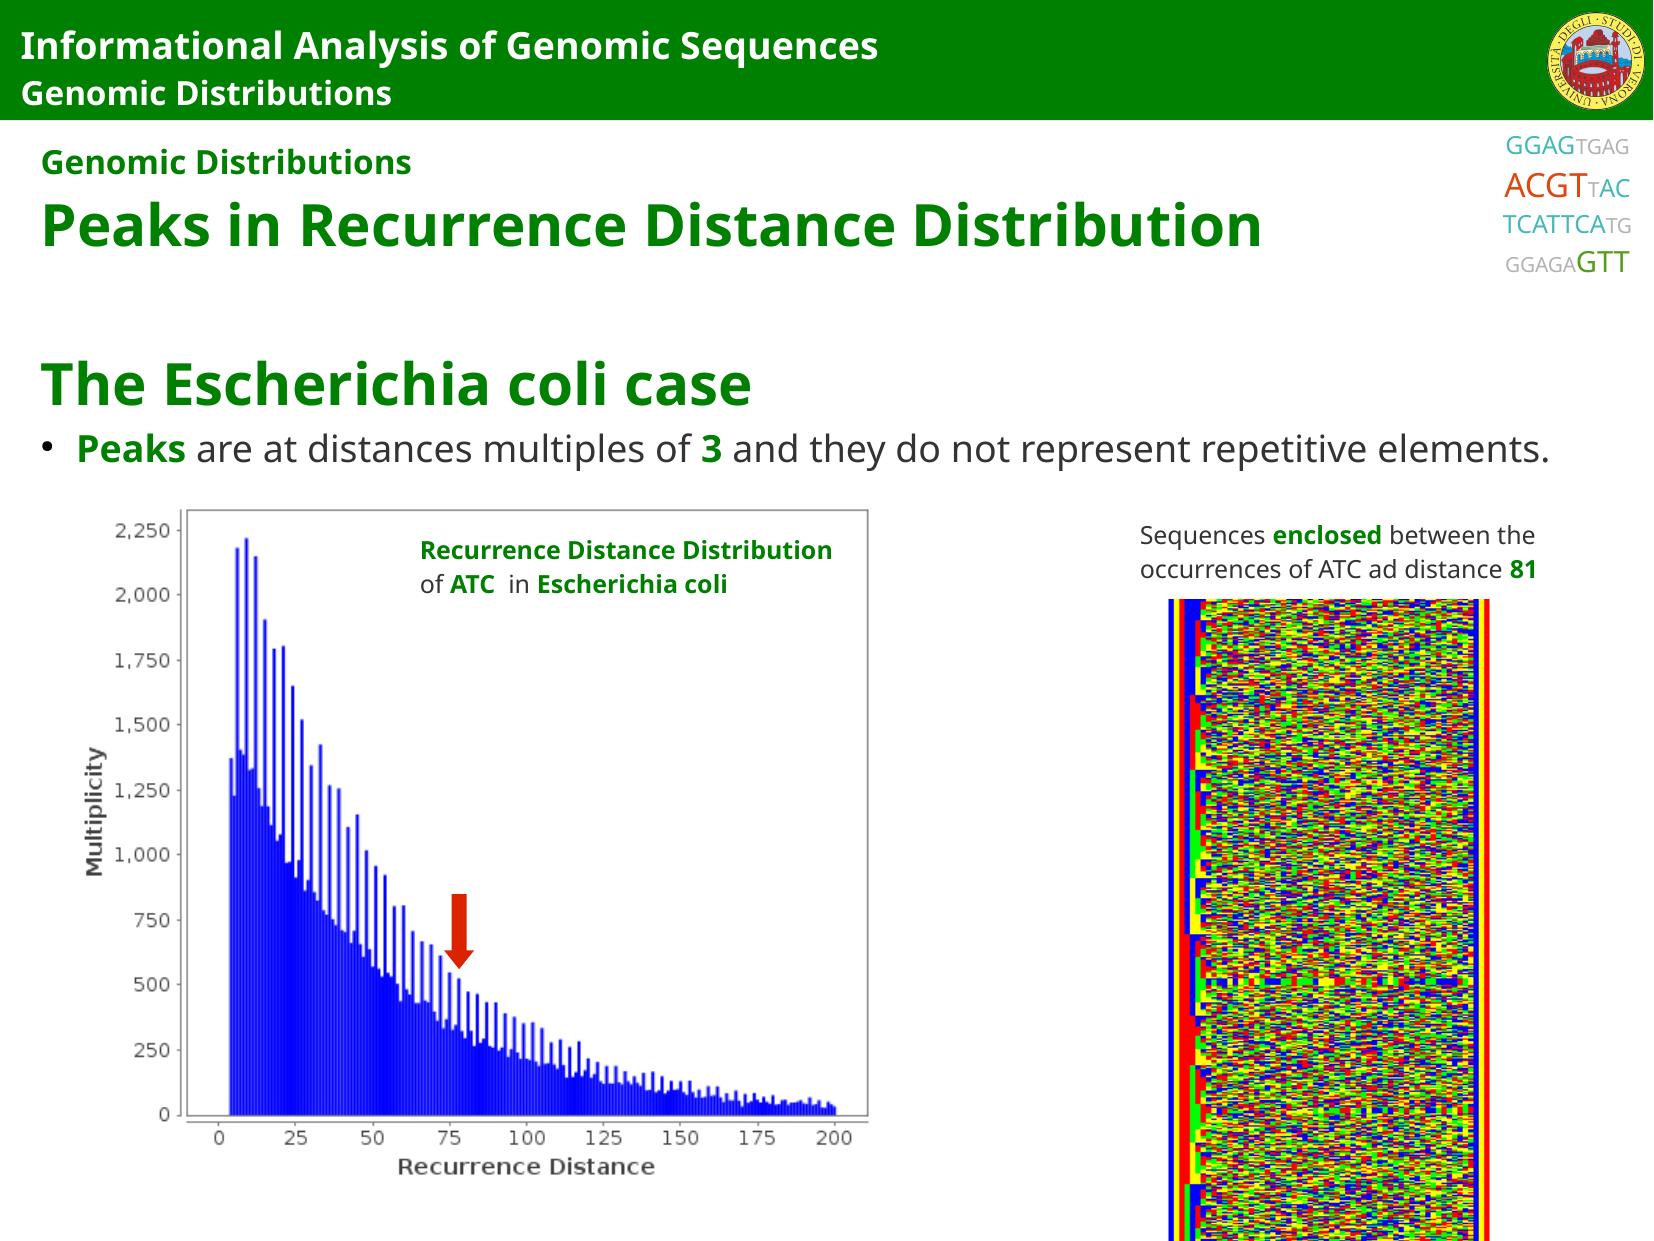

Informational Analysis of Genomic Sequences
Genomic Distributions
GGAGTGAGACGTTACTCATTCATGGGAGAGTT
Genomic Distributions
Peaks in Recurrence Distance Distribution
The Escherichia coli case
Peaks are at distances multiples of 3 and they do not represent repetitive elements.
Sequences enclosed between the occurrences of ATC ad distance 81
Recurrence Distance Distribution
of ATC in Escherichia coli